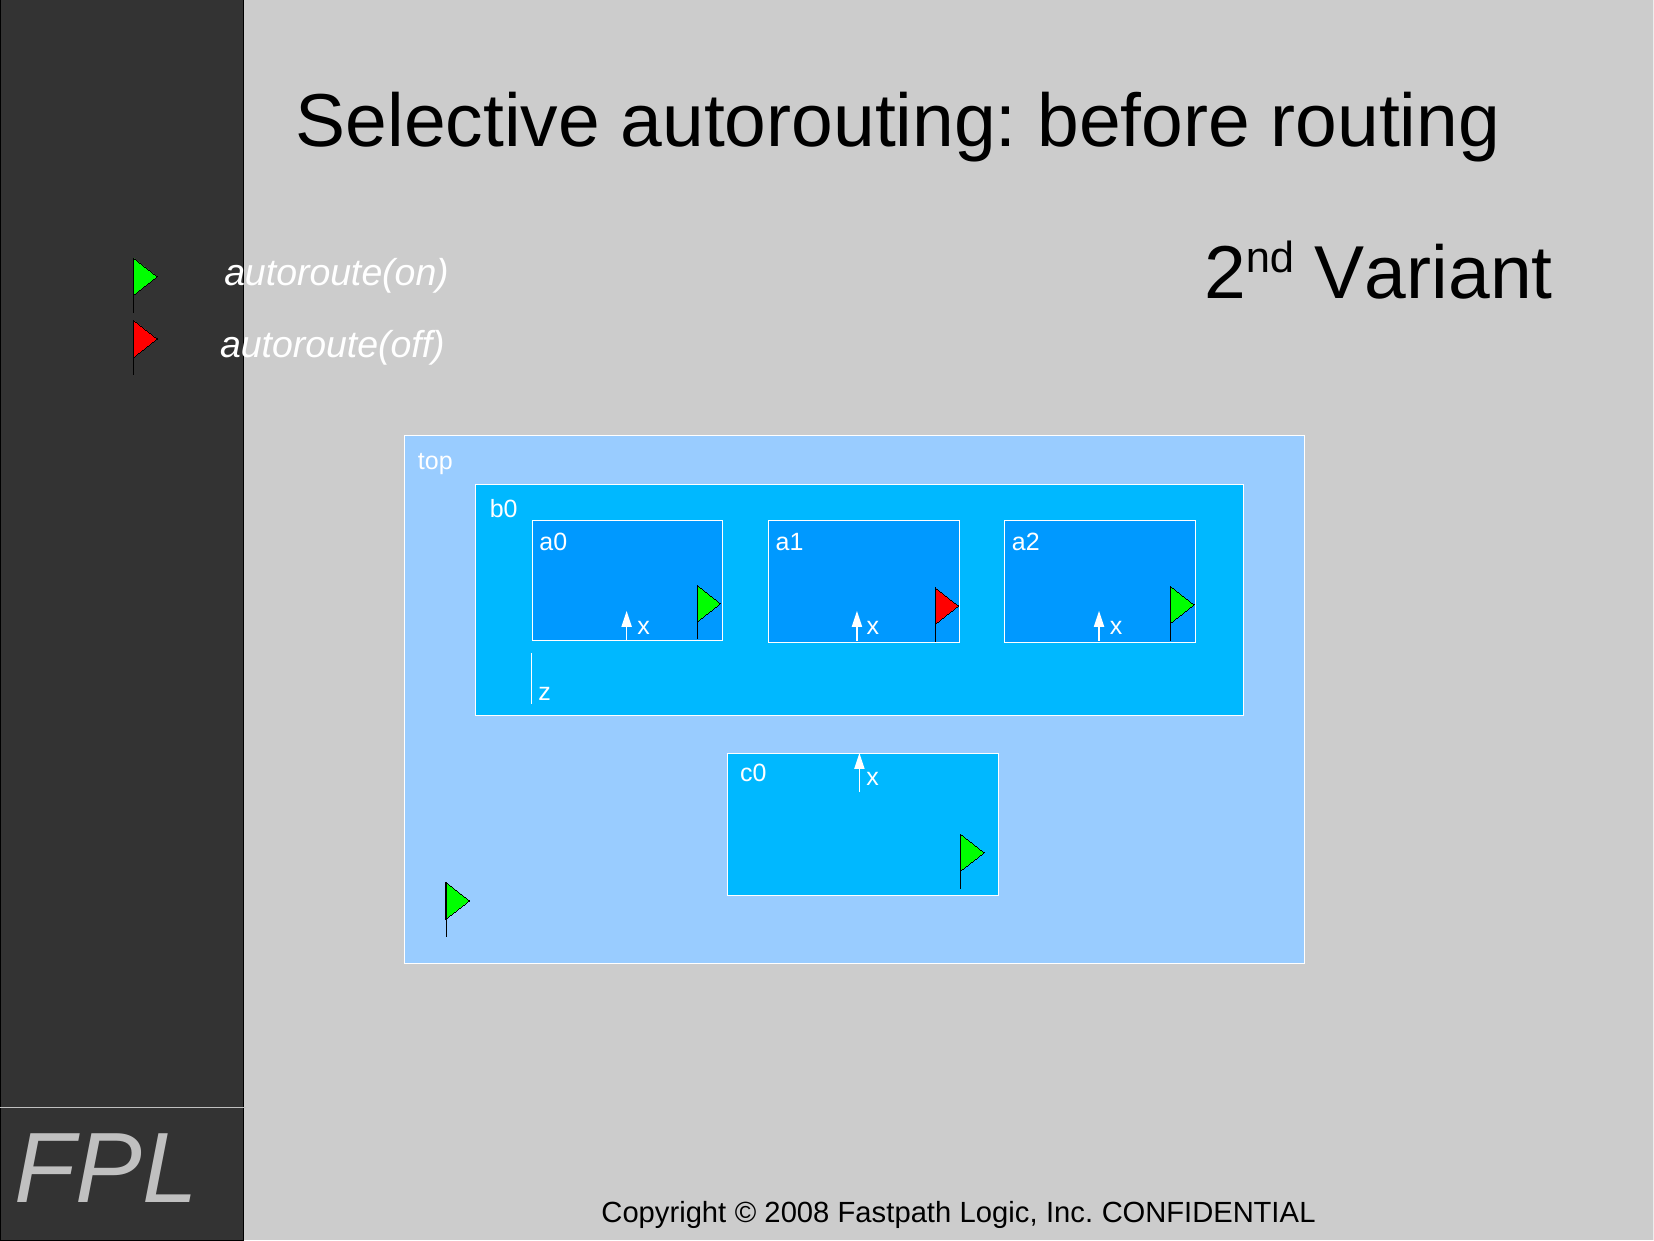

# Selective autorouting: before routing
2nd Variant
autoroute(on)
autoroute(off)
top
b0
a0
 x
a1
 x
a2
 x
z
c0
c0
x
x